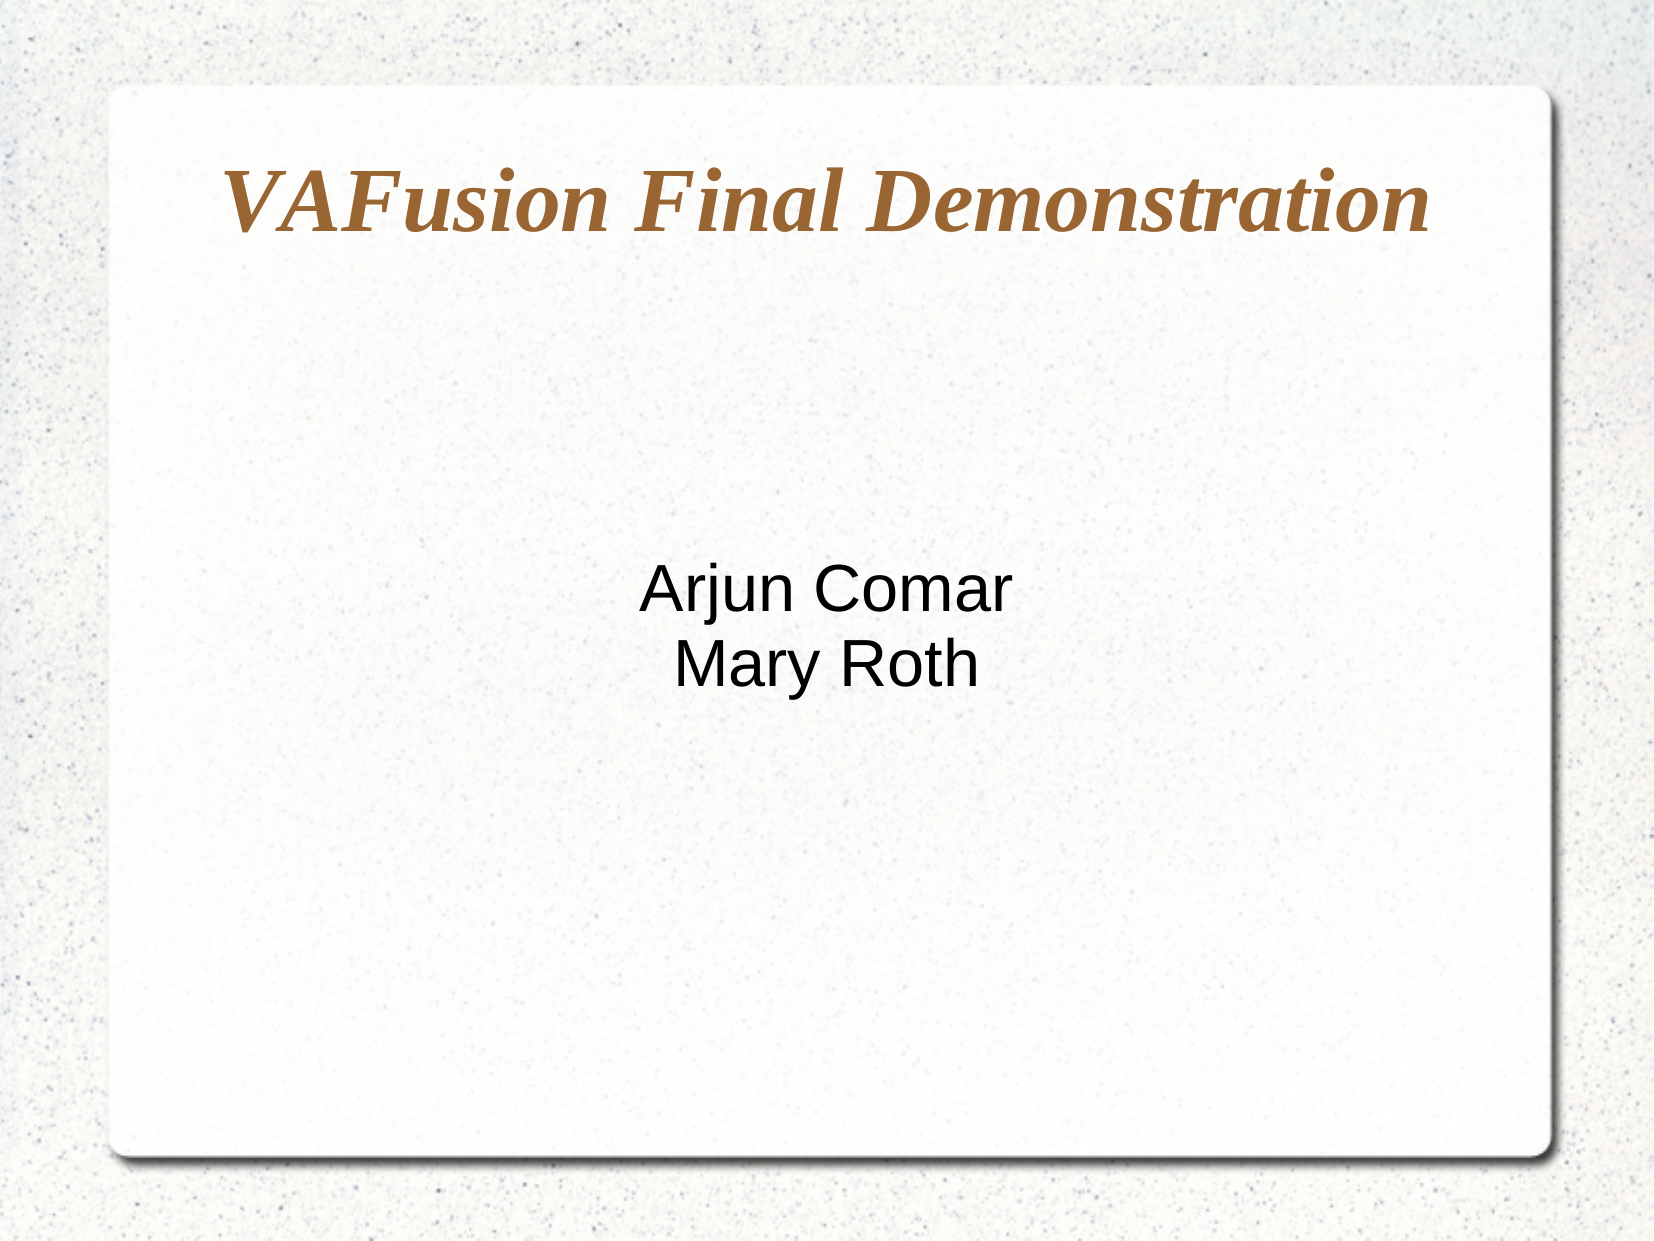

# VAFusion Final Demonstration
Arjun Comar
Mary Roth